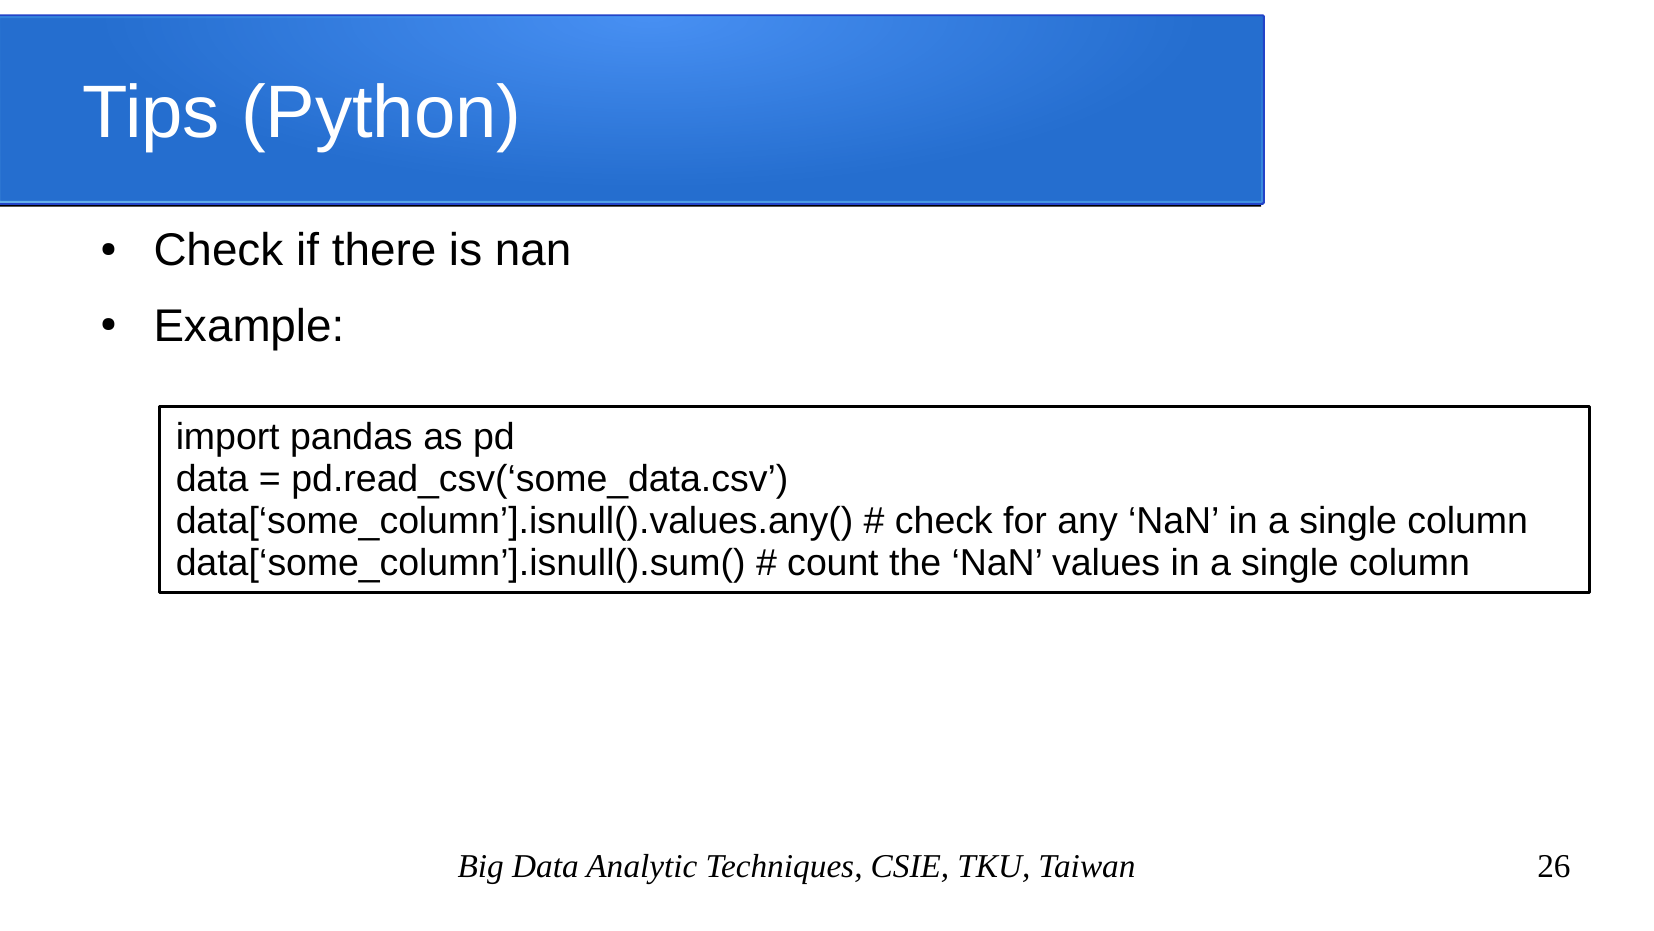

# Tips (Python)
Check if there is nan
Example:
import pandas as pd
data = pd.read_csv(‘some_data.csv’)
data[‘some_column’].isnull().values.any() # check for any ‘NaN’ in a single column
data[‘some_column’].isnull().sum() # count the ‘NaN’ values in a single column
Big Data Analytic Techniques, CSIE, TKU, Taiwan
26